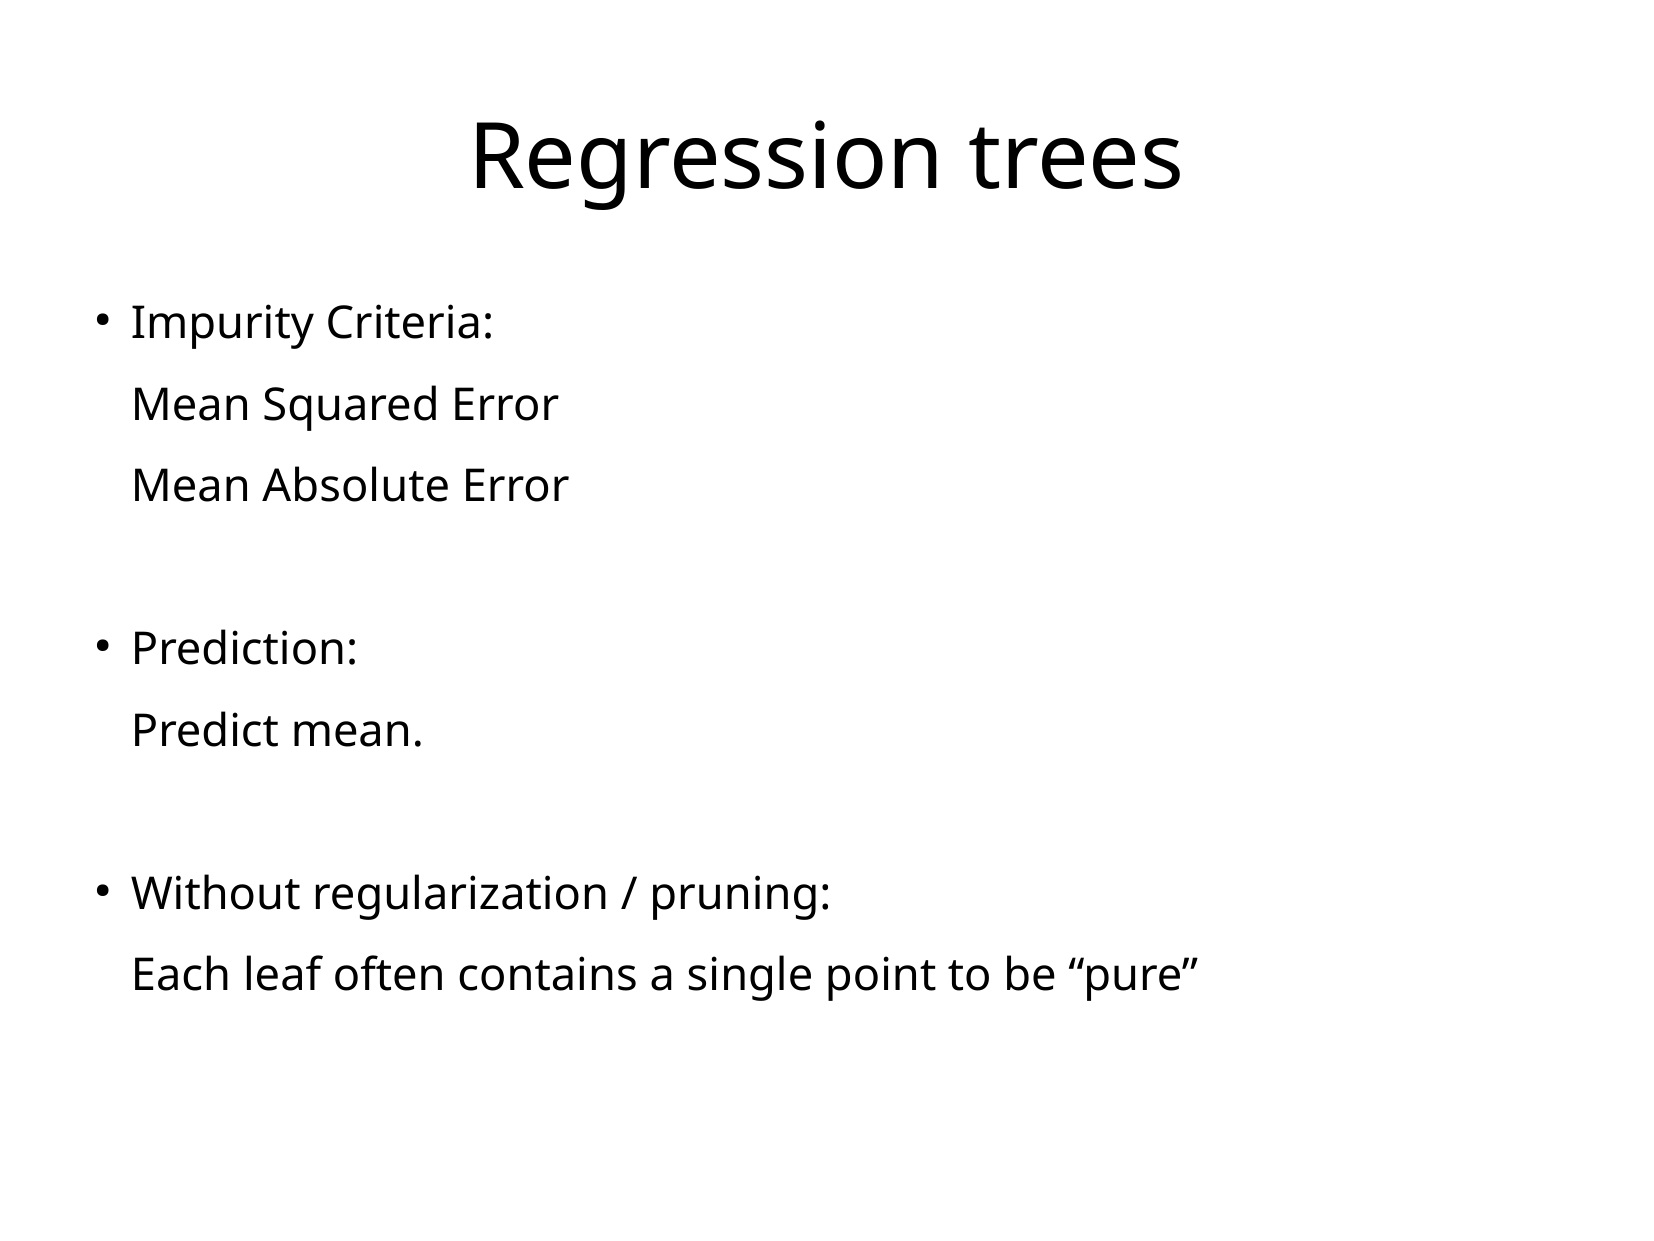

# Regression trees
Impurity Criteria:
Mean Squared Error
Mean Absolute Error
Prediction:
Predict mean.
Without regularization / pruning:
Each leaf often contains a single point to be “pure”